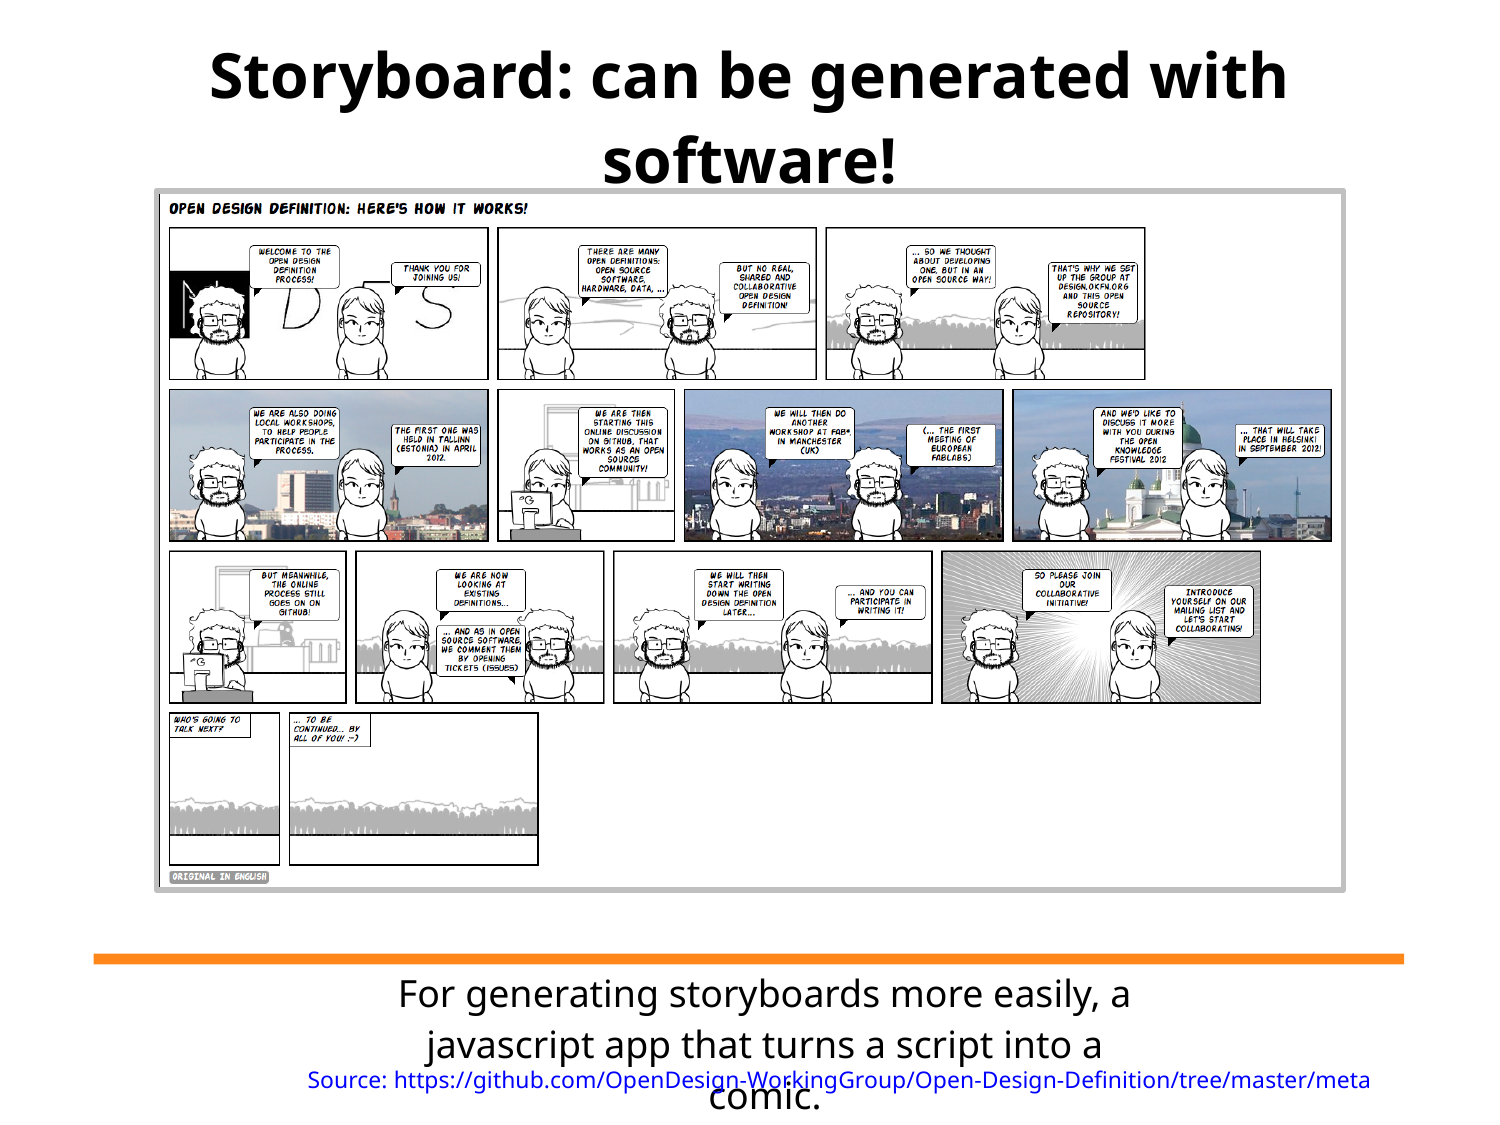

# Storyboard: can be generated with software!
For generating storyboards more easily, a javascript app that turns a script into a comic.
Source: https://github.com/OpenDesign-WorkingGroup/Open-Design-Definition/tree/master/meta